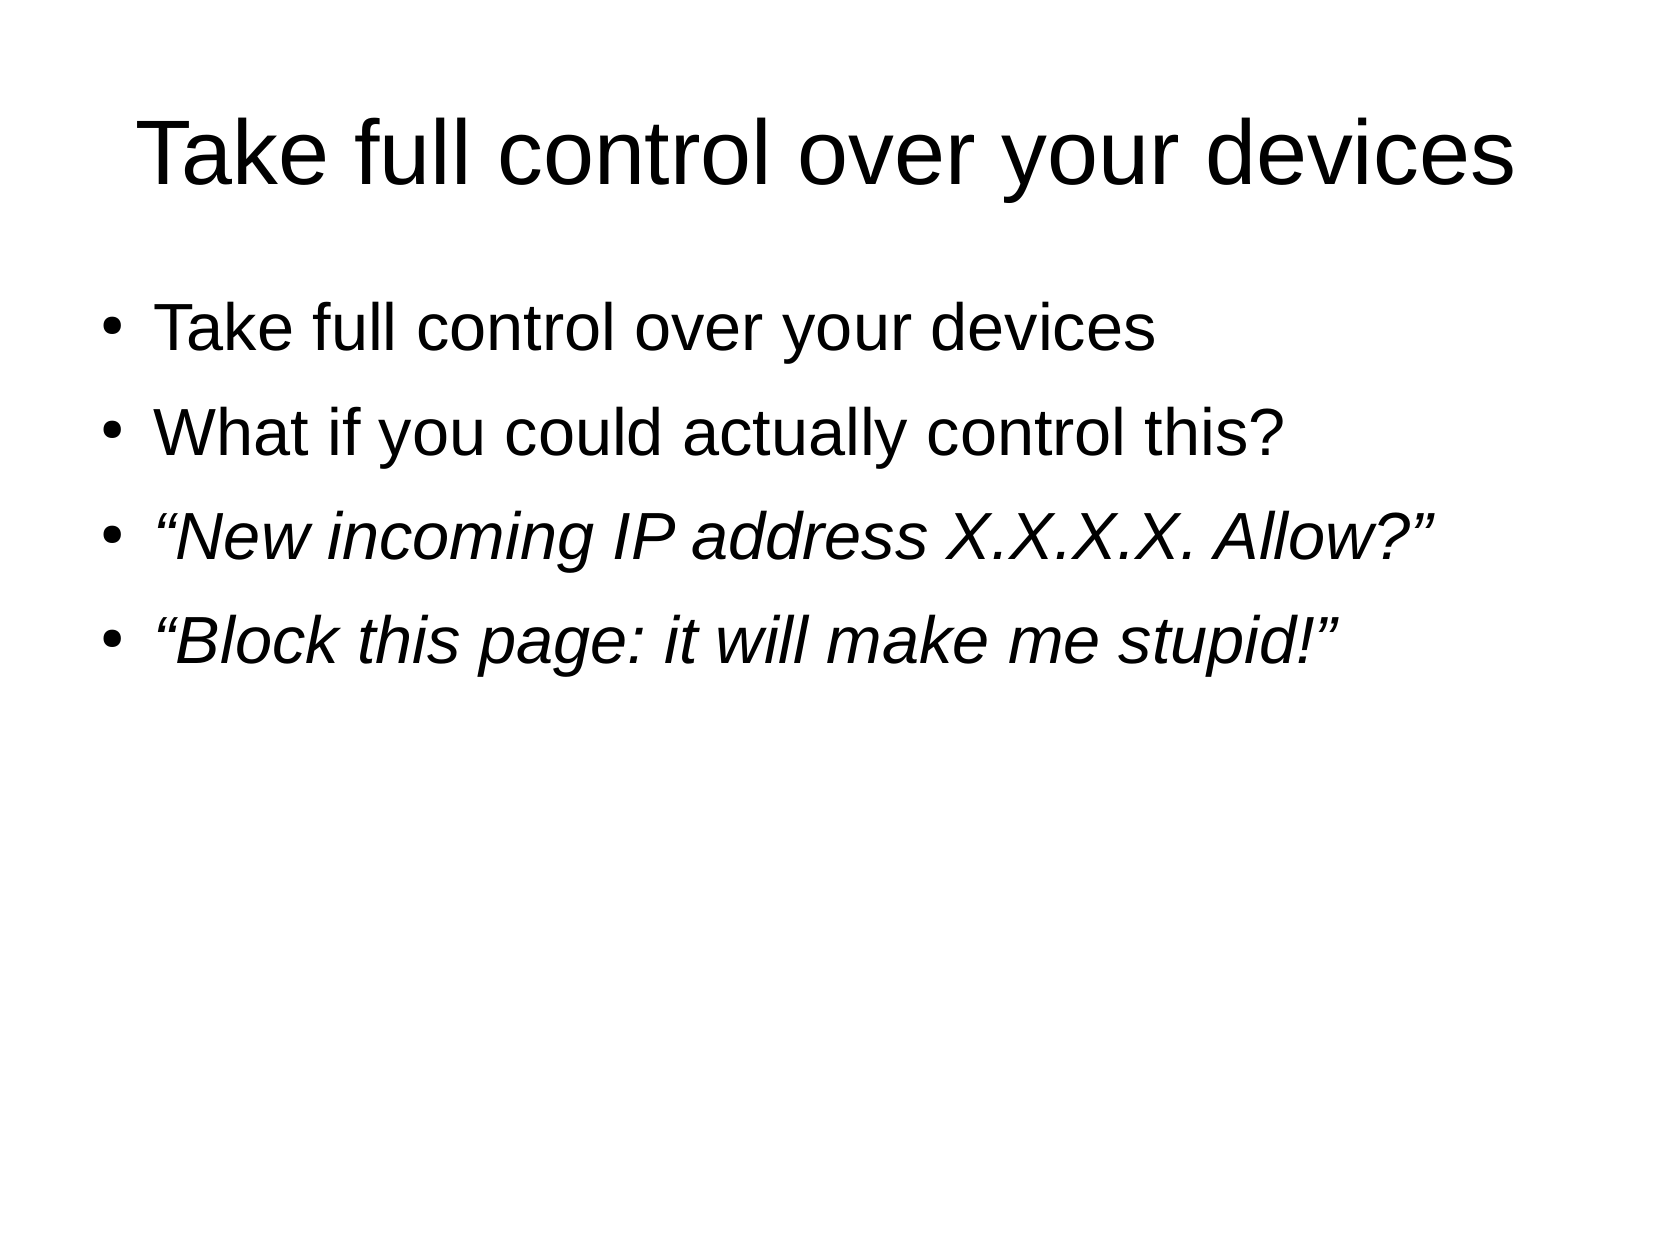

# Take full control over your devices
Take full control over your devices
What if you could actually control this?
“New incoming IP address X.X.X.X. Allow?”
“Block this page: it will make me stupid!”